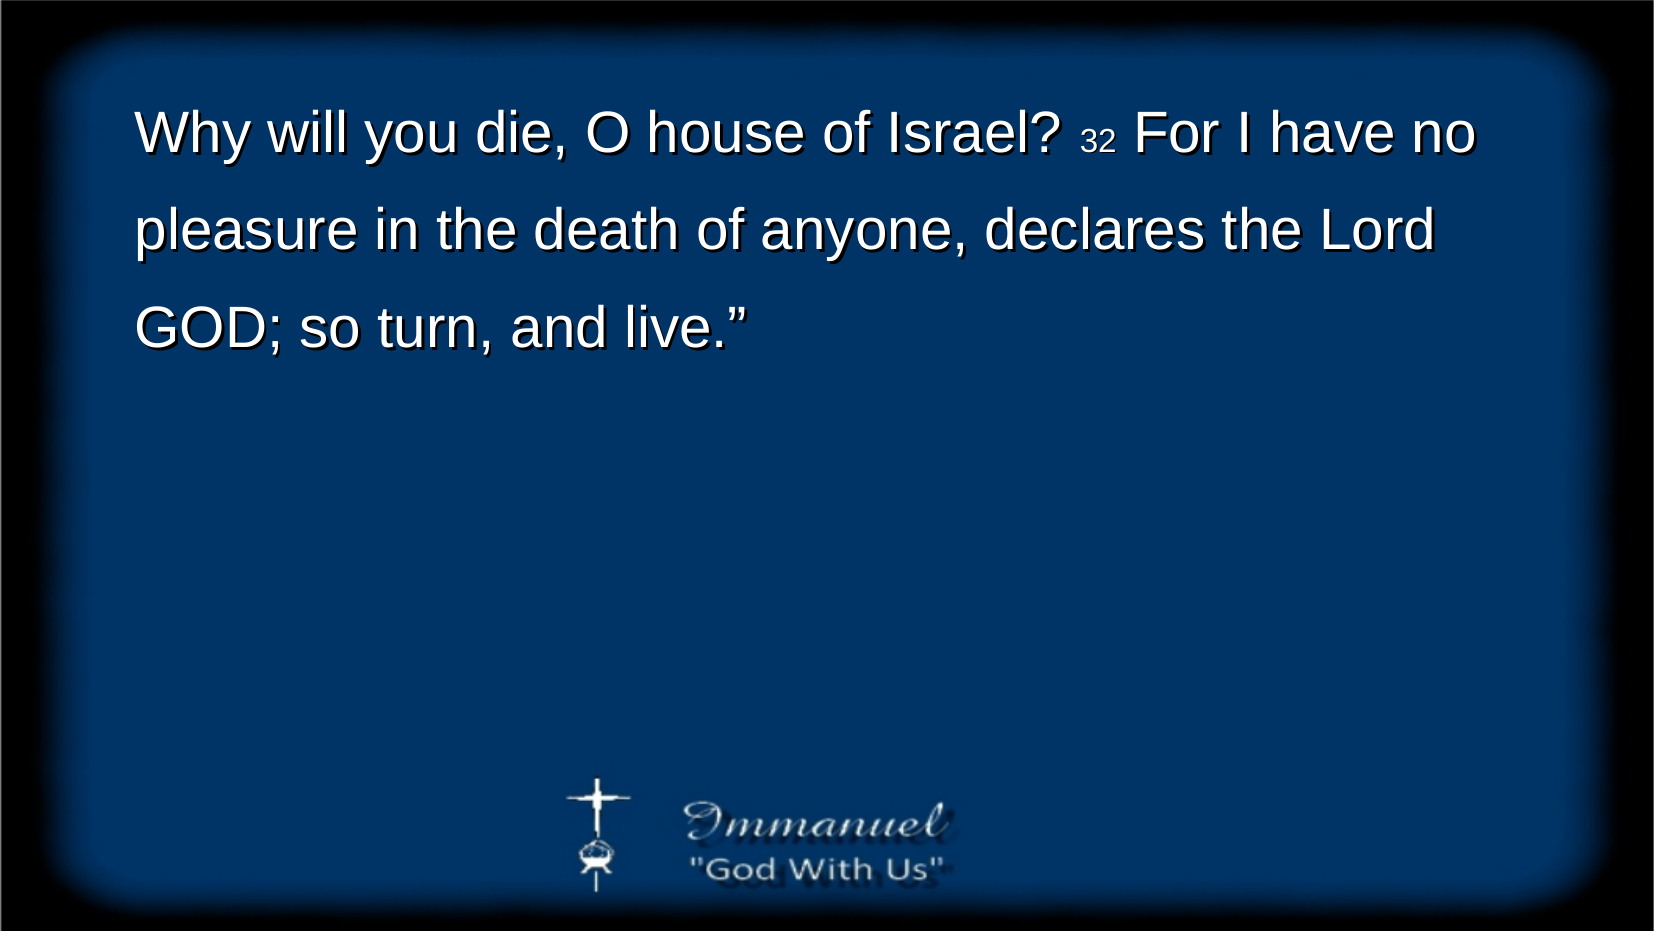

Why will you die, O house of Israel? 32 For I have no pleasure in the death of anyone, declares the Lord GOD; so turn, and live.”